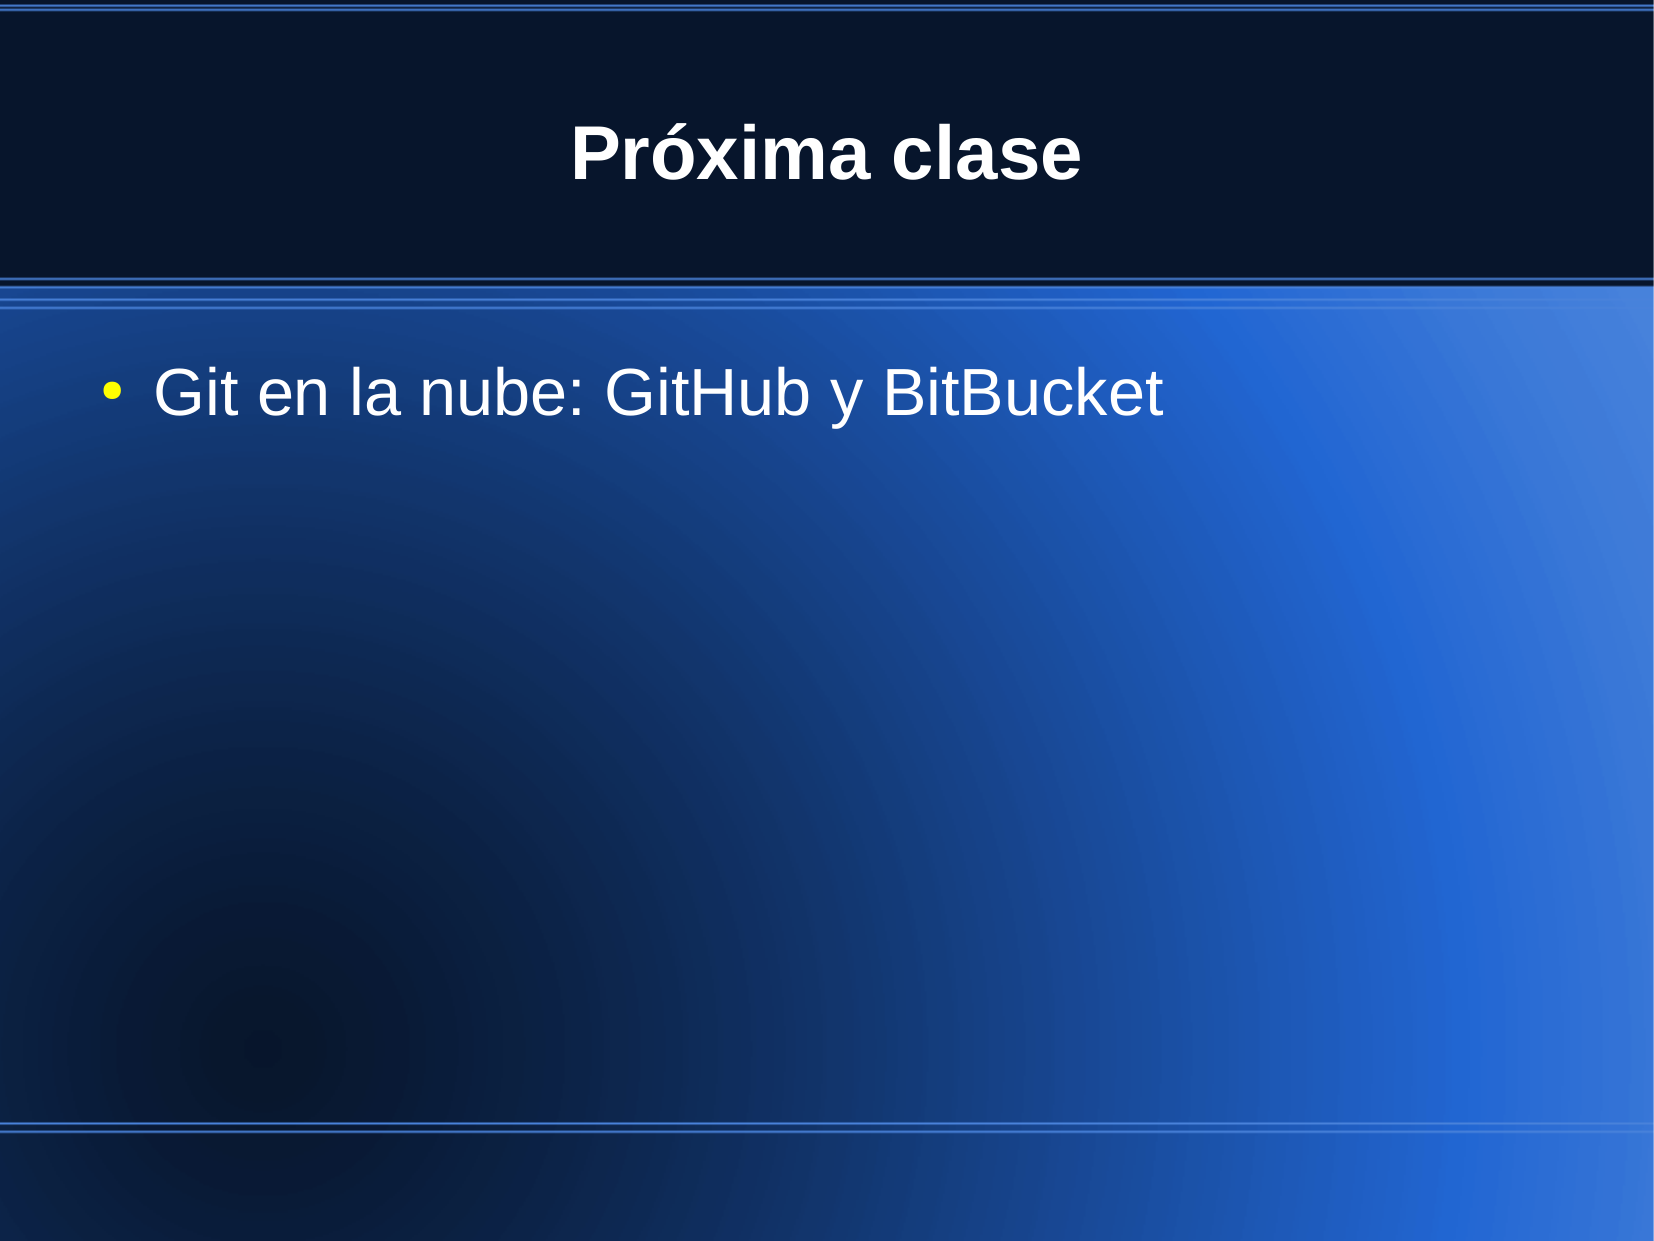

# Próxima clase
Git en la nube: GitHub y BitBucket